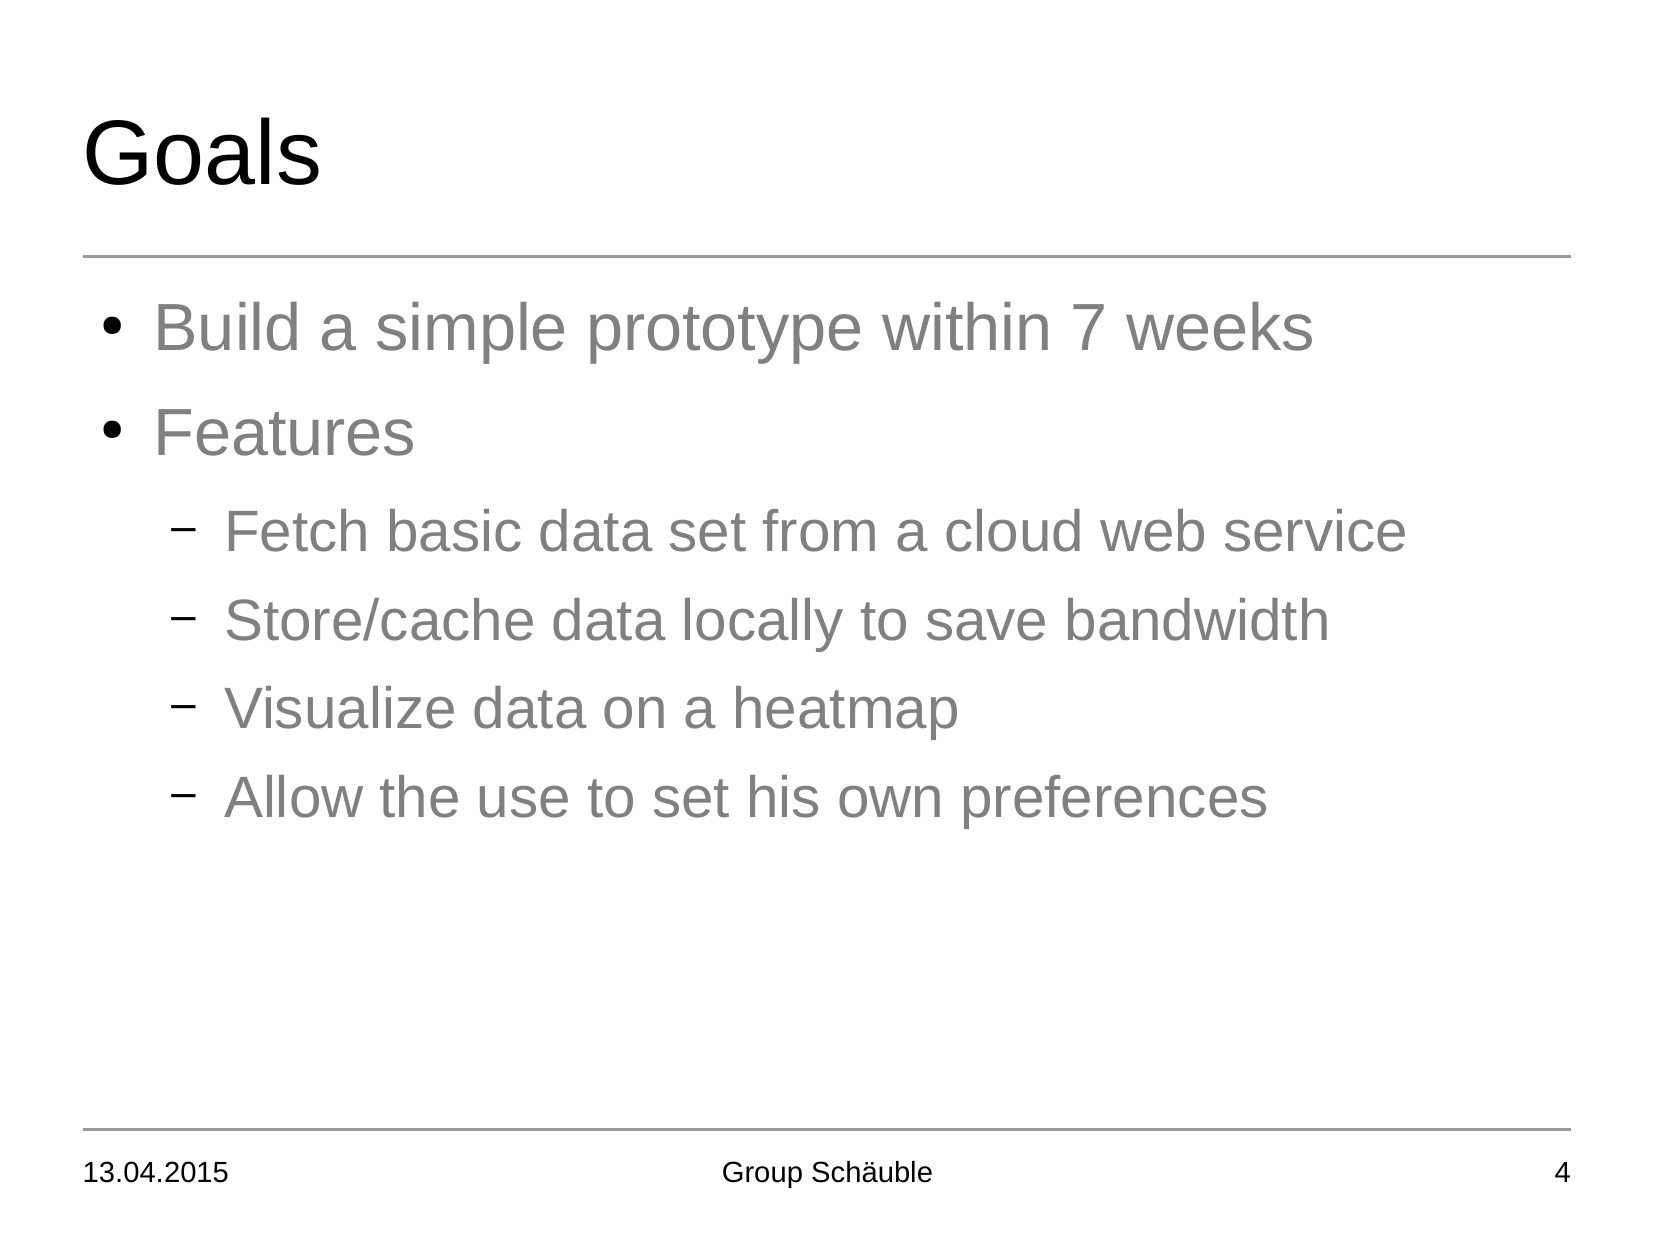

# Goals
Build a simple prototype within 7 weeks
Features
Fetch basic data set from a cloud web service
Store/cache data locally to save bandwidth
Visualize data on a heatmap
Allow the use to set his own preferences
13.04.2015
Group Schäuble
4